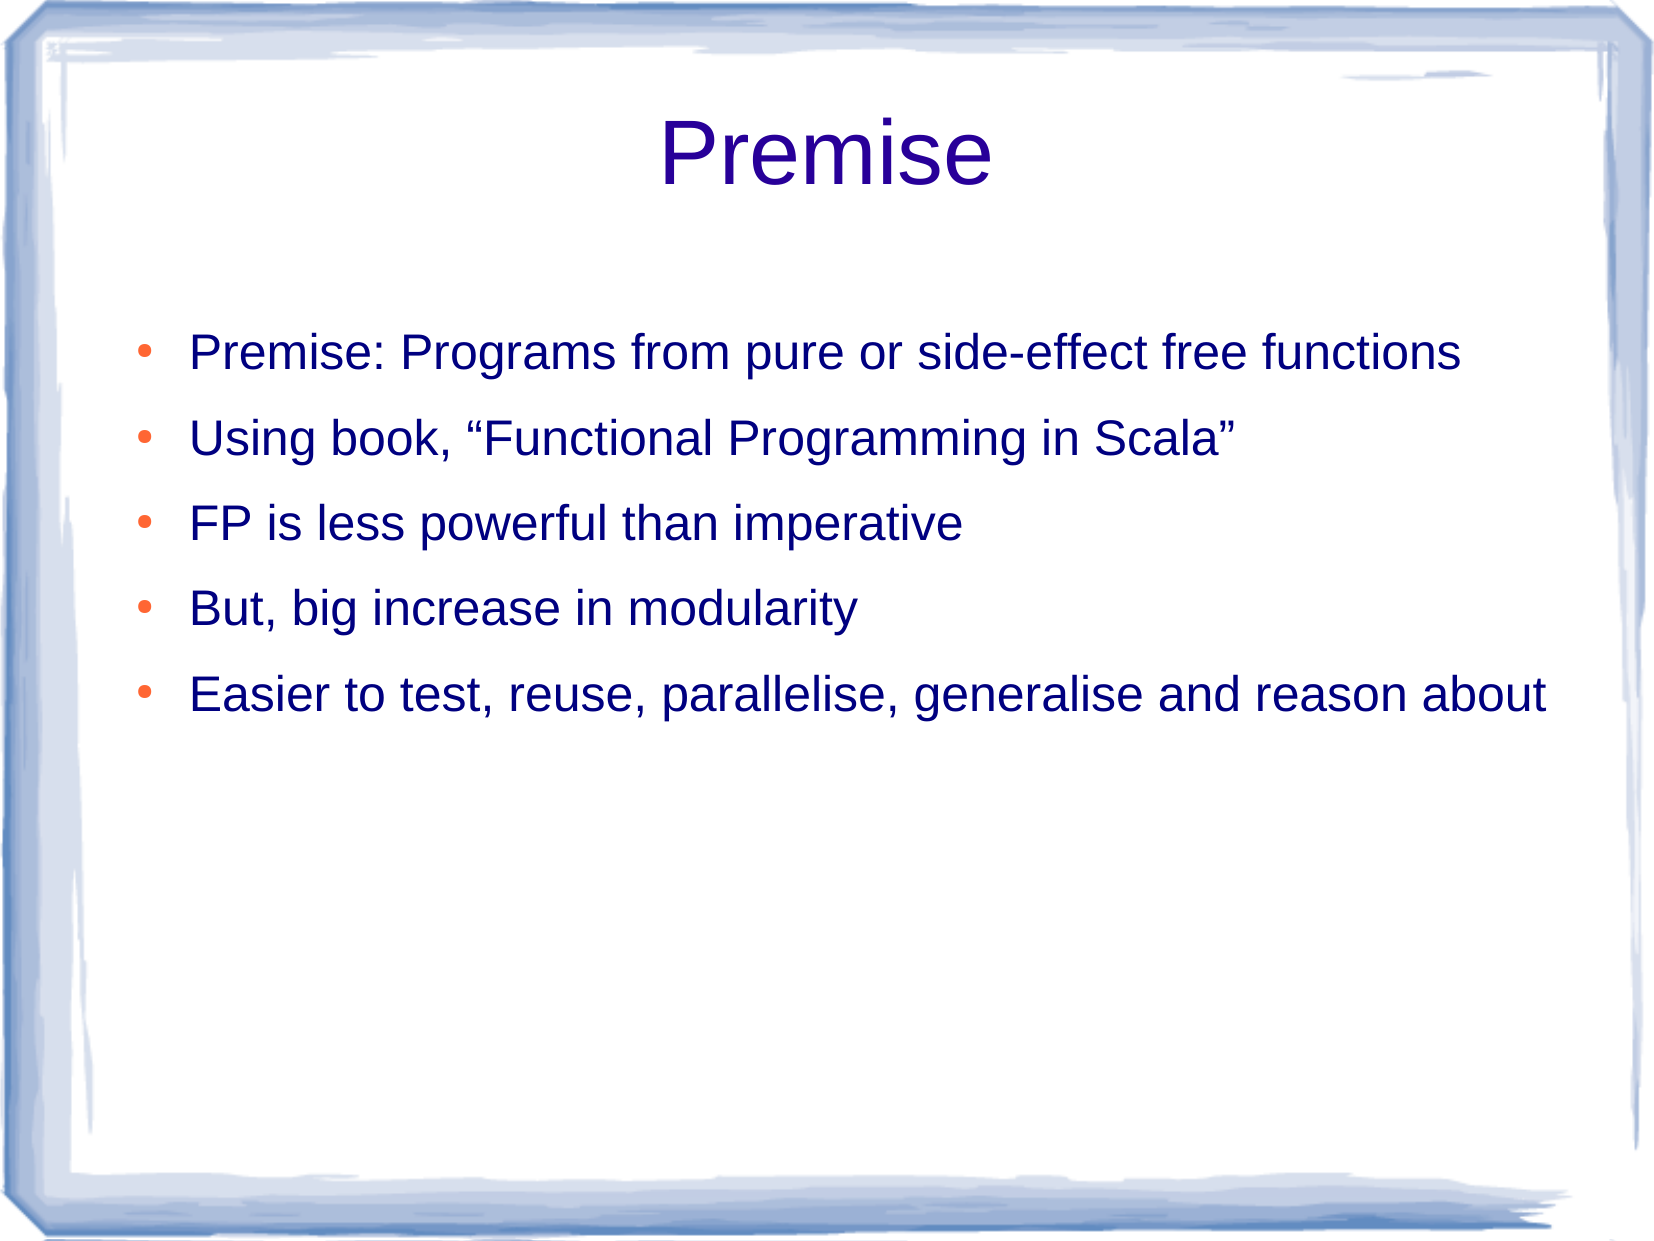

# Premise
Premise: Programs from pure or side-effect free functions
Using book, “Functional Programming in Scala”
FP is less powerful than imperative
But, big increase in modularity
Easier to test, reuse, parallelise, generalise and reason about